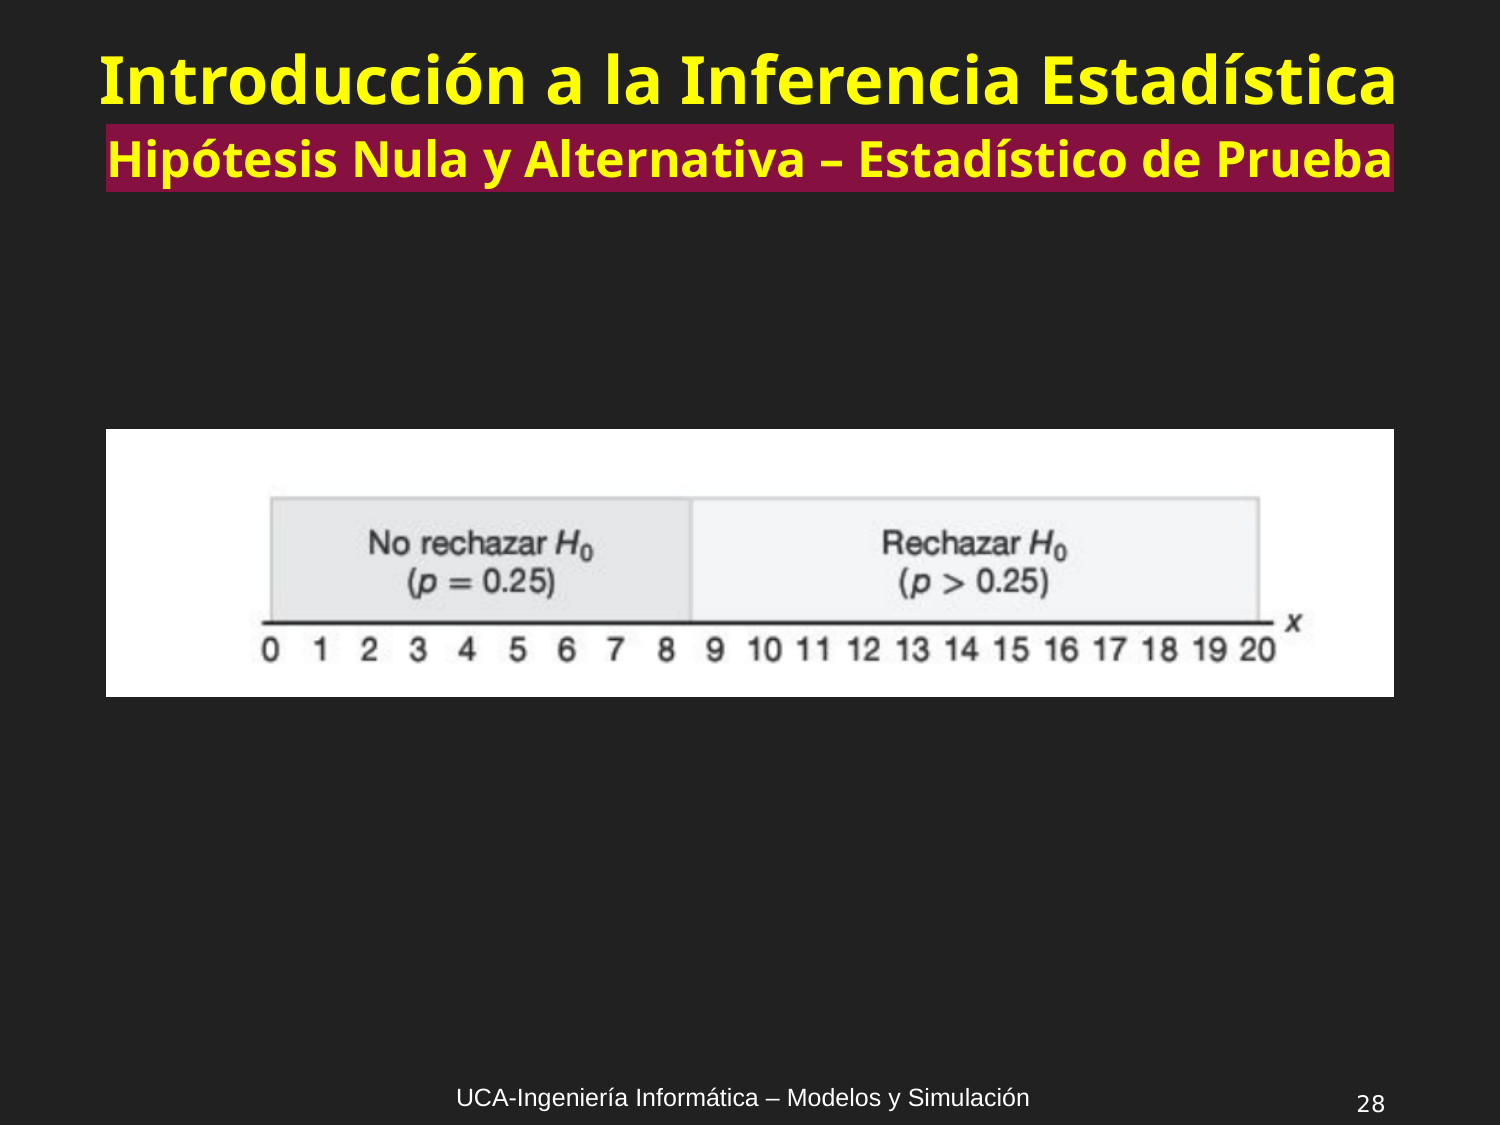

# Introducción a la Inferencia Estadística Hipótesis Nula y Alternativa – Estadístico de Prueba